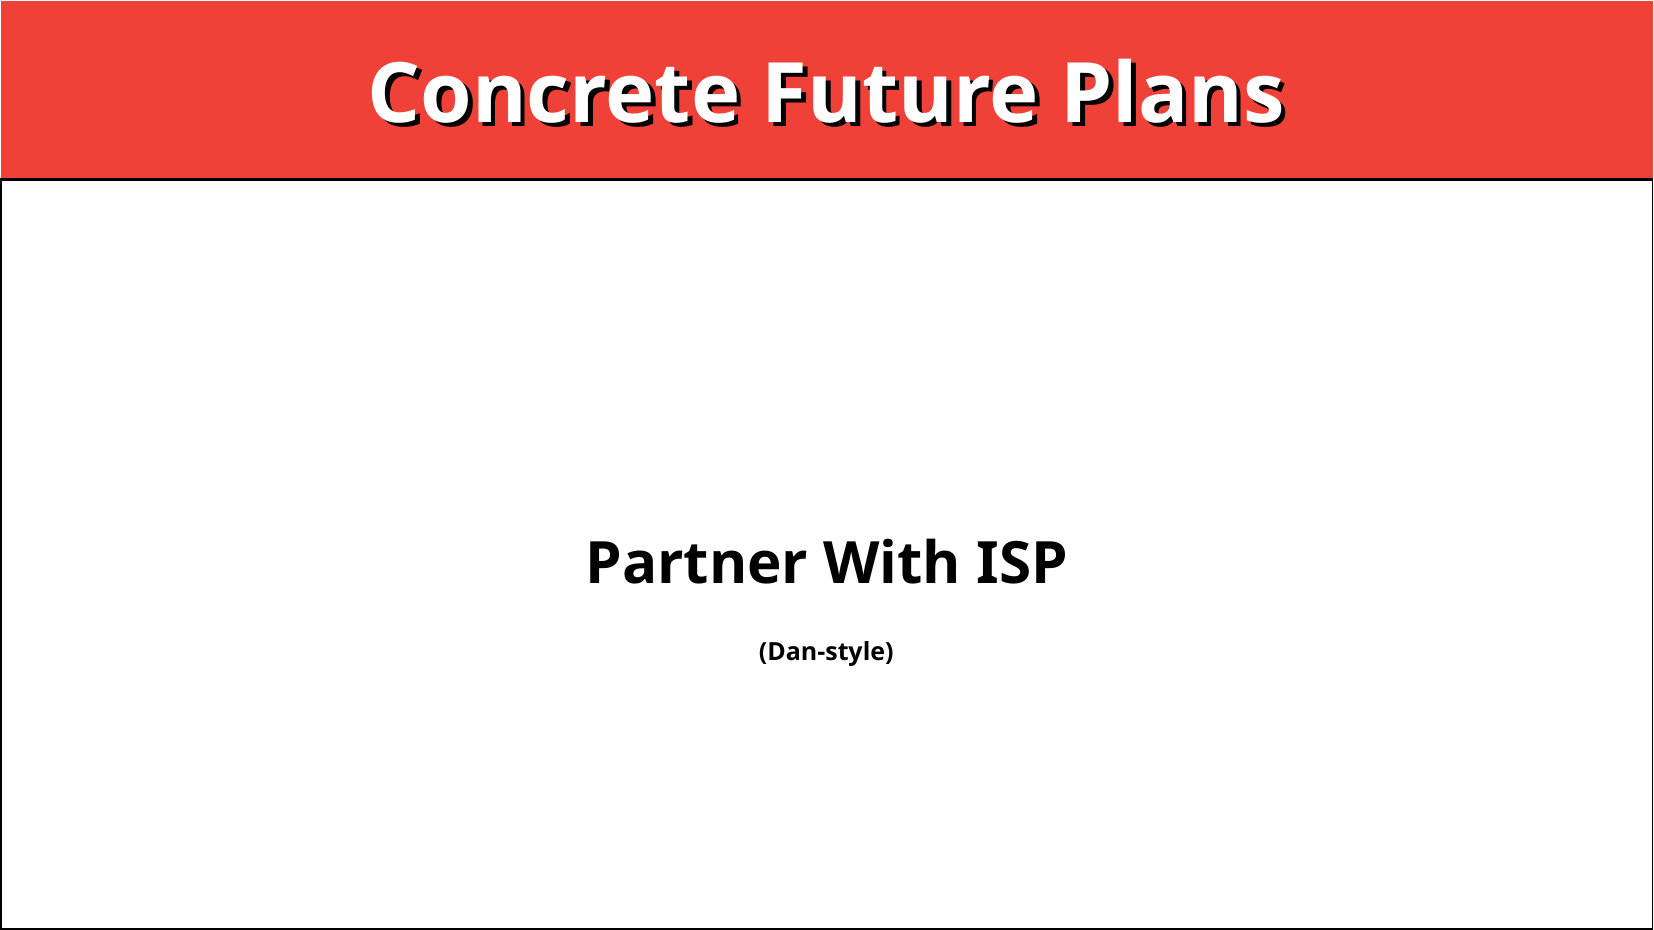

Concrete Future Plans
Partner With ISP
(Dan-style)
#